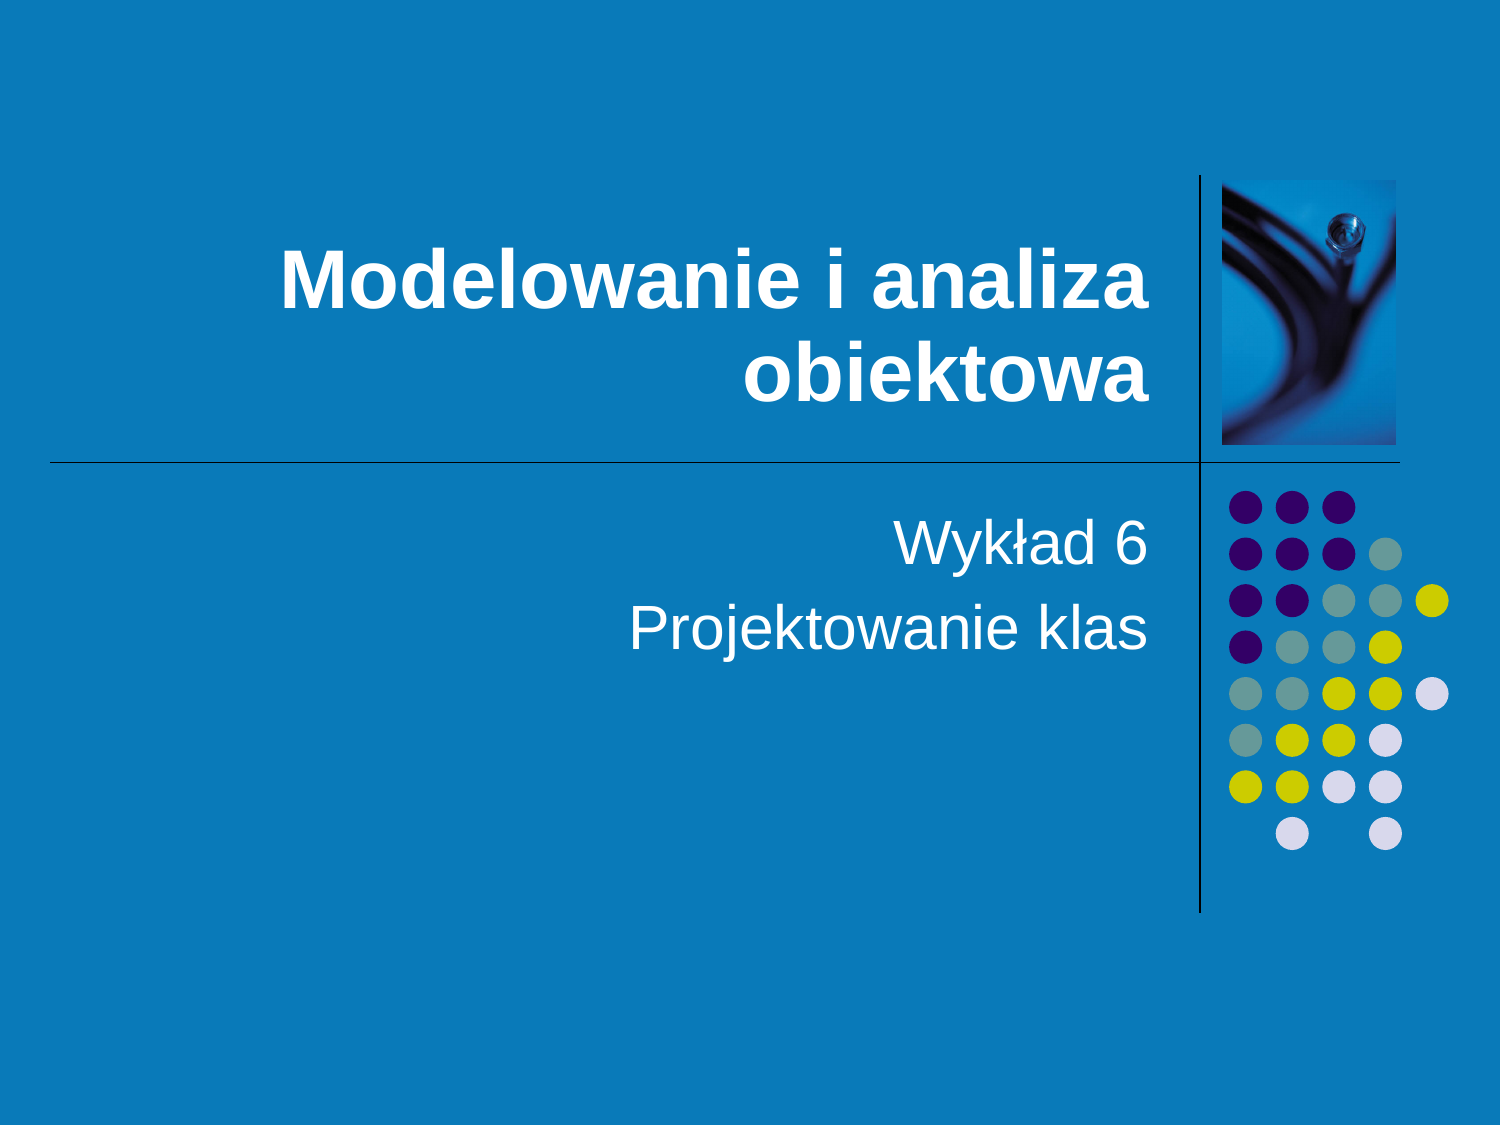

Modelowanie i analiza obiektowa
# Wykład 6
Projektowanie klas